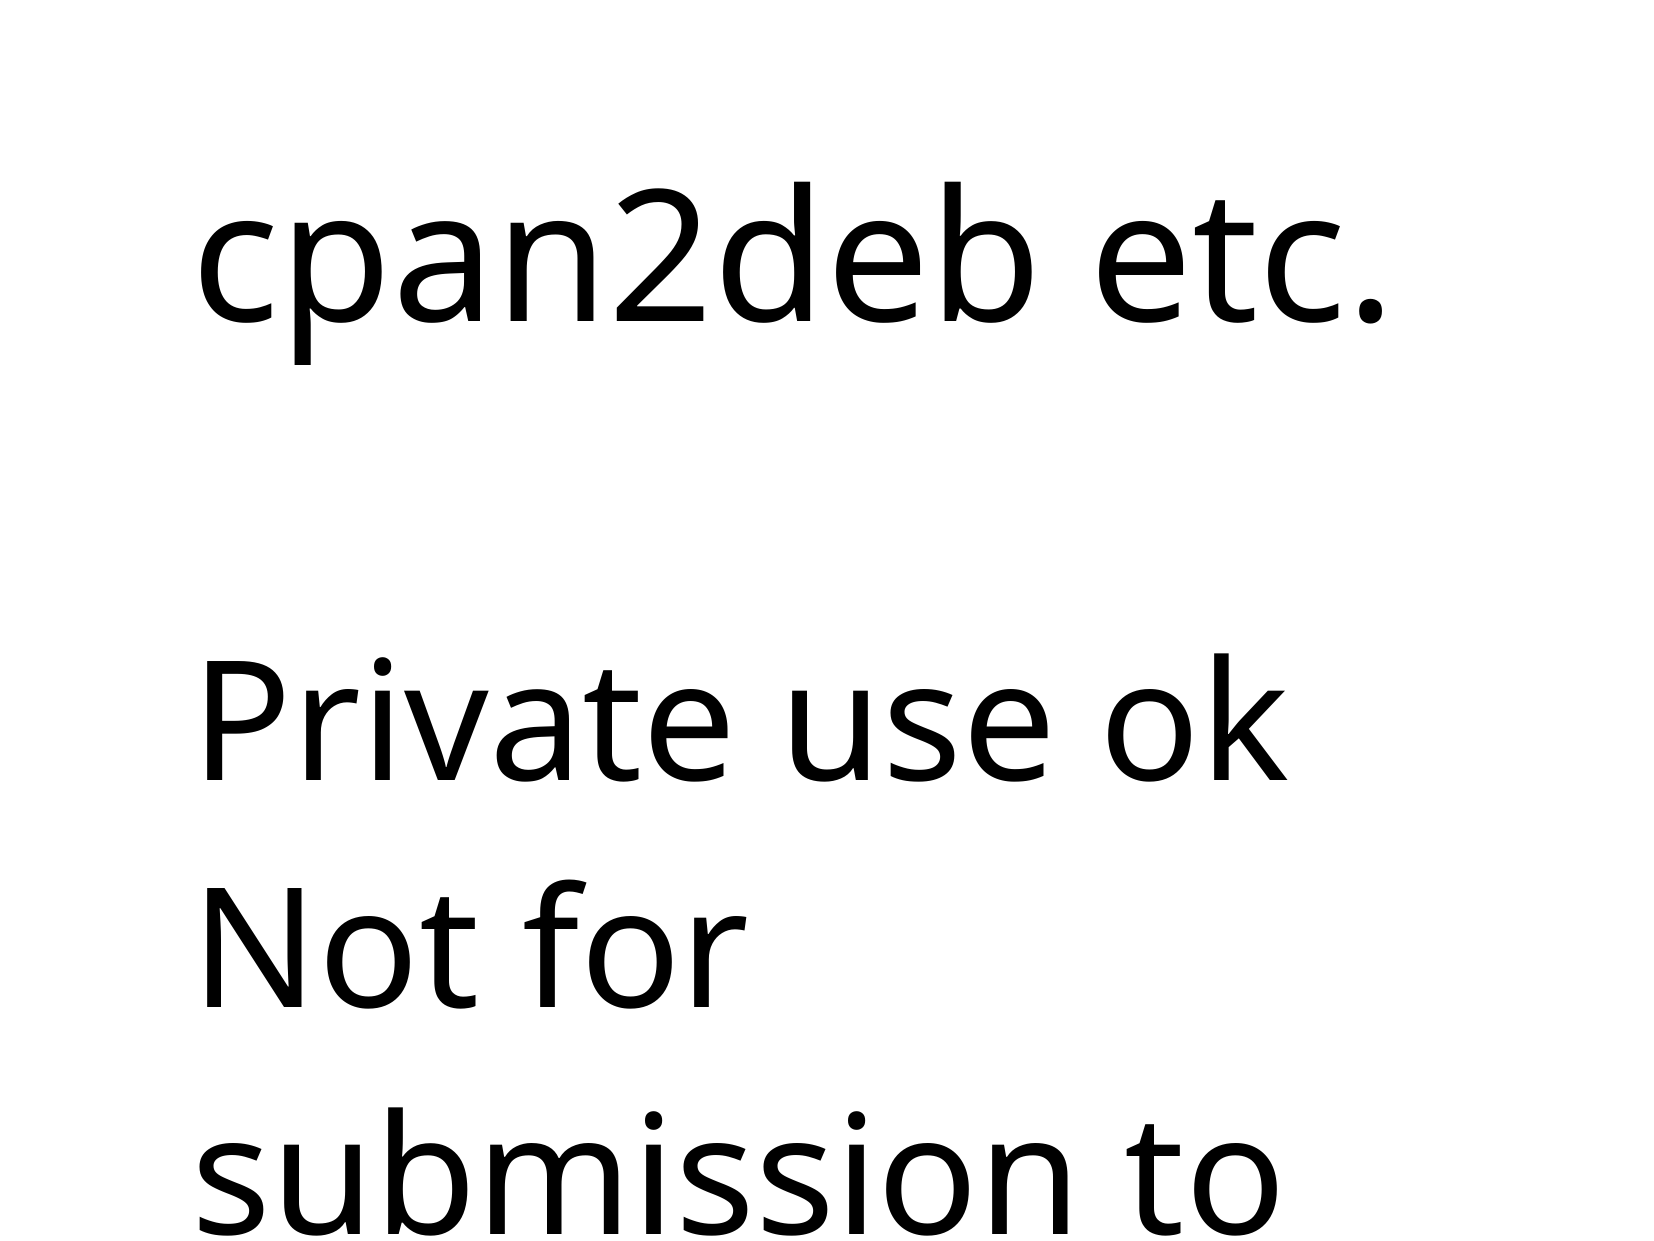

cpan2deb etc.
Private use ok
Not for submission to archives